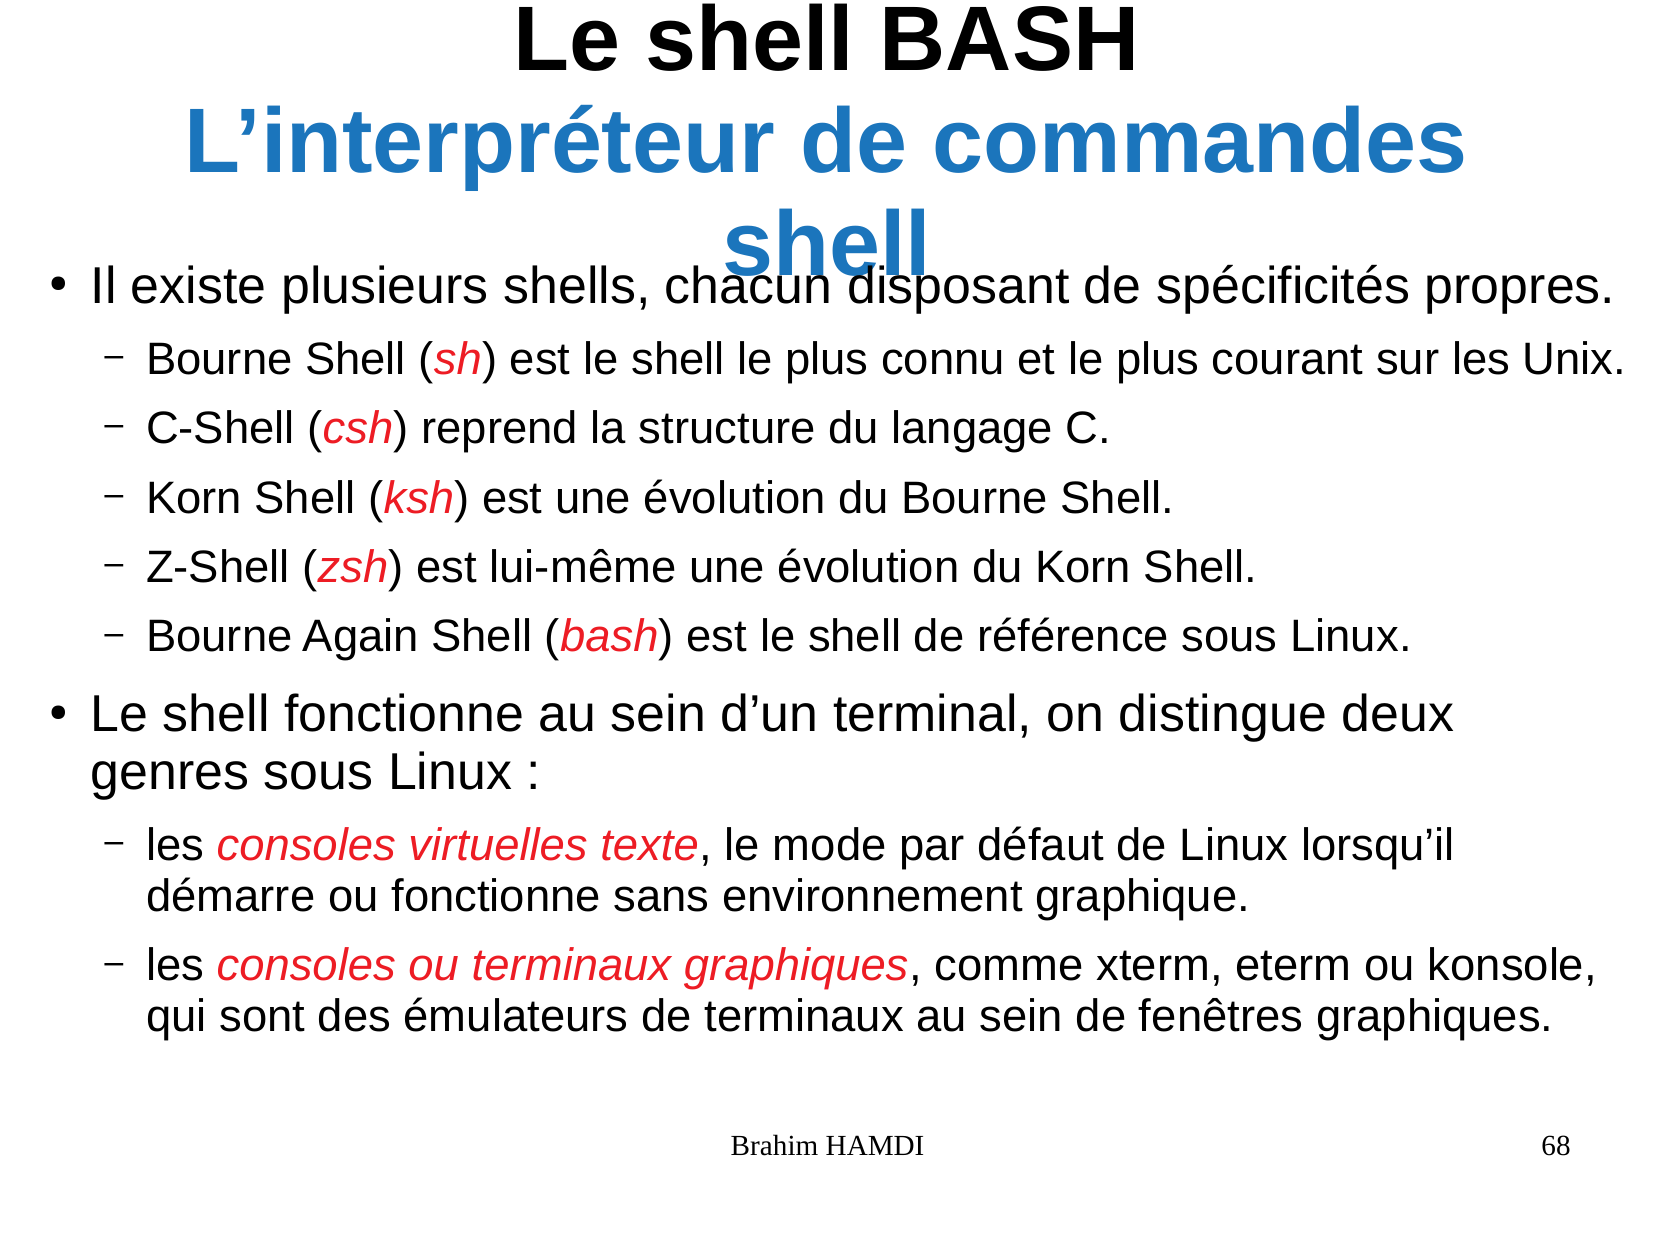

# Le shell BASH L’interpréteur de commandes shell
Il existe plusieurs shells, chacun disposant de spécificités propres.
Bourne Shell (sh) est le shell le plus connu et le plus courant sur les Unix.
C-Shell (csh) reprend la structure du langage C.
Korn Shell (ksh) est une évolution du Bourne Shell.
Z-Shell (zsh) est lui-même une évolution du Korn Shell.
Bourne Again Shell (bash) est le shell de référence sous Linux.
Le shell fonctionne au sein d’un terminal, on distingue deux genres sous Linux :
les consoles virtuelles texte, le mode par défaut de Linux lorsqu’il démarre ou fonctionne sans environnement graphique.
les consoles ou terminaux graphiques, comme xterm, eterm ou konsole, qui sont des émulateurs de terminaux au sein de fenêtres graphiques.
Brahim HAMDI
68